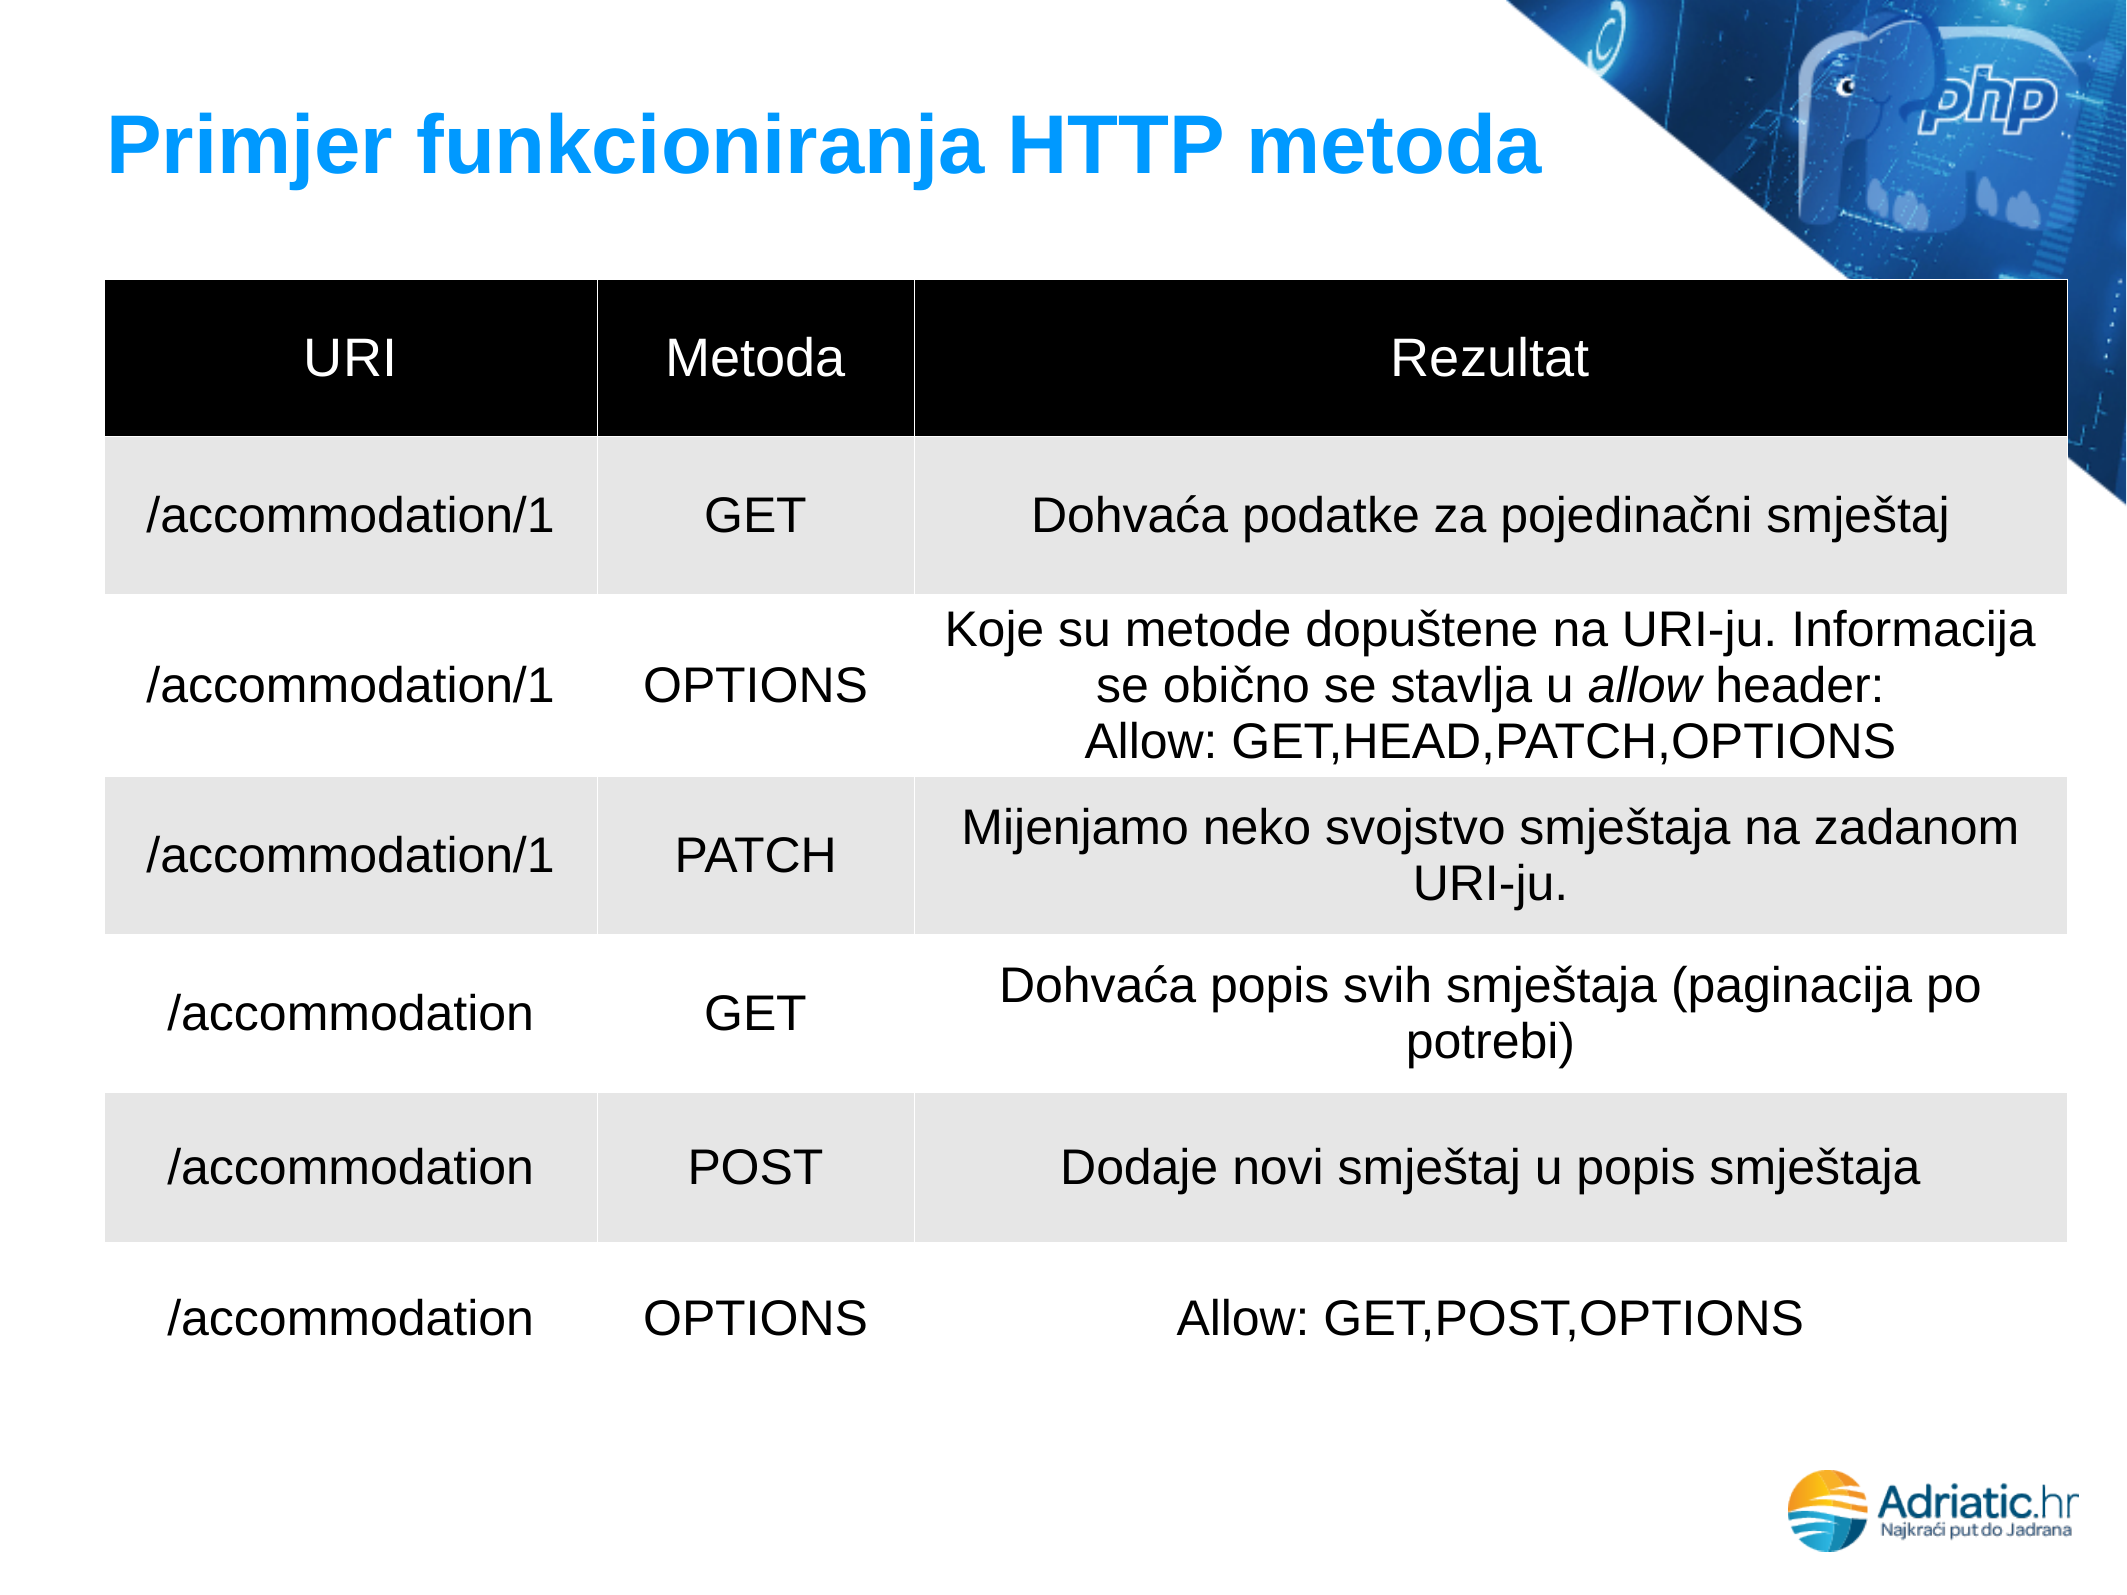

# Primjer funkcioniranja HTTP metoda
| URI | Metoda | Rezultat |
| --- | --- | --- |
| /accommodation/1 | GET | Dohvaća podatke za pojedinačni smještaj |
| /accommodation/1 | OPTIONS | Koje su metode dopuštene na URI-ju. Informacija se obično se stavlja u allow header: Allow: GET,HEAD,PATCH,OPTIONS |
| /accommodation/1 | PATCH | Mijenjamo neko svojstvo smještaja na zadanom URI-ju. |
| /accommodation | GET | Dohvaća popis svih smještaja (paginacija po potrebi) |
| /accommodation | POST | Dodaje novi smještaj u popis smještaja |
| /accommodation | OPTIONS | Allow: GET,POST,OPTIONS |